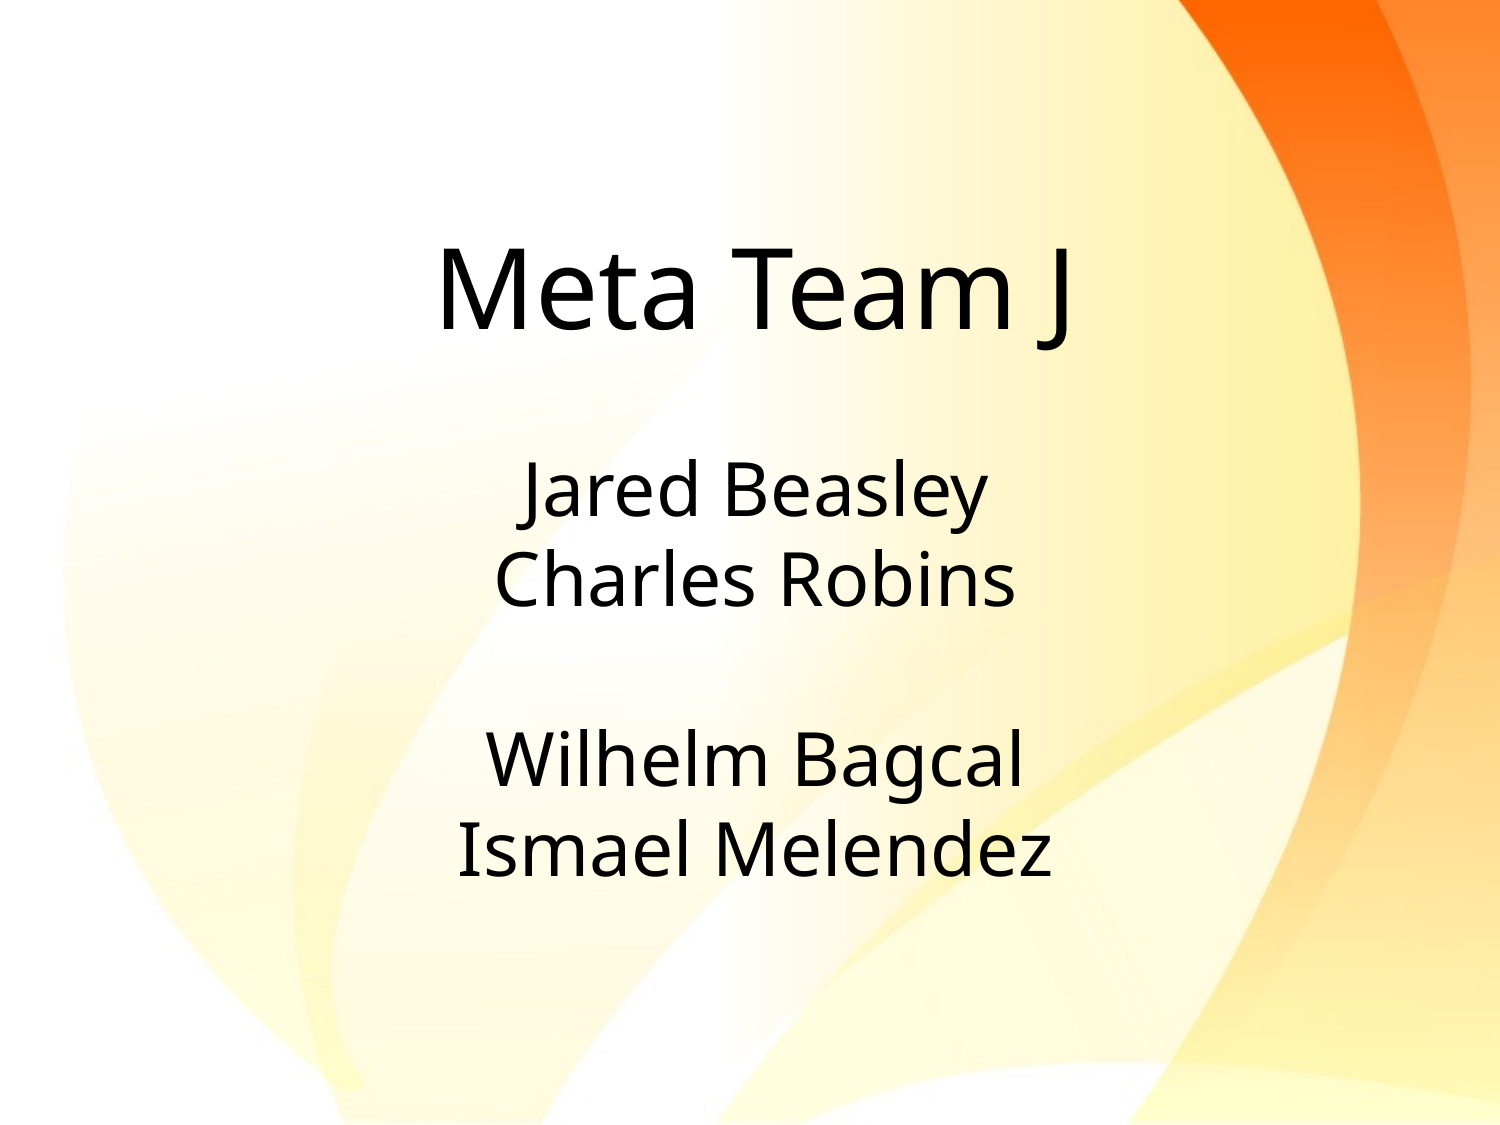

Meta Team J
Jared Beasley
Charles Robins
Wilhelm Bagcal
Ismael Melendez